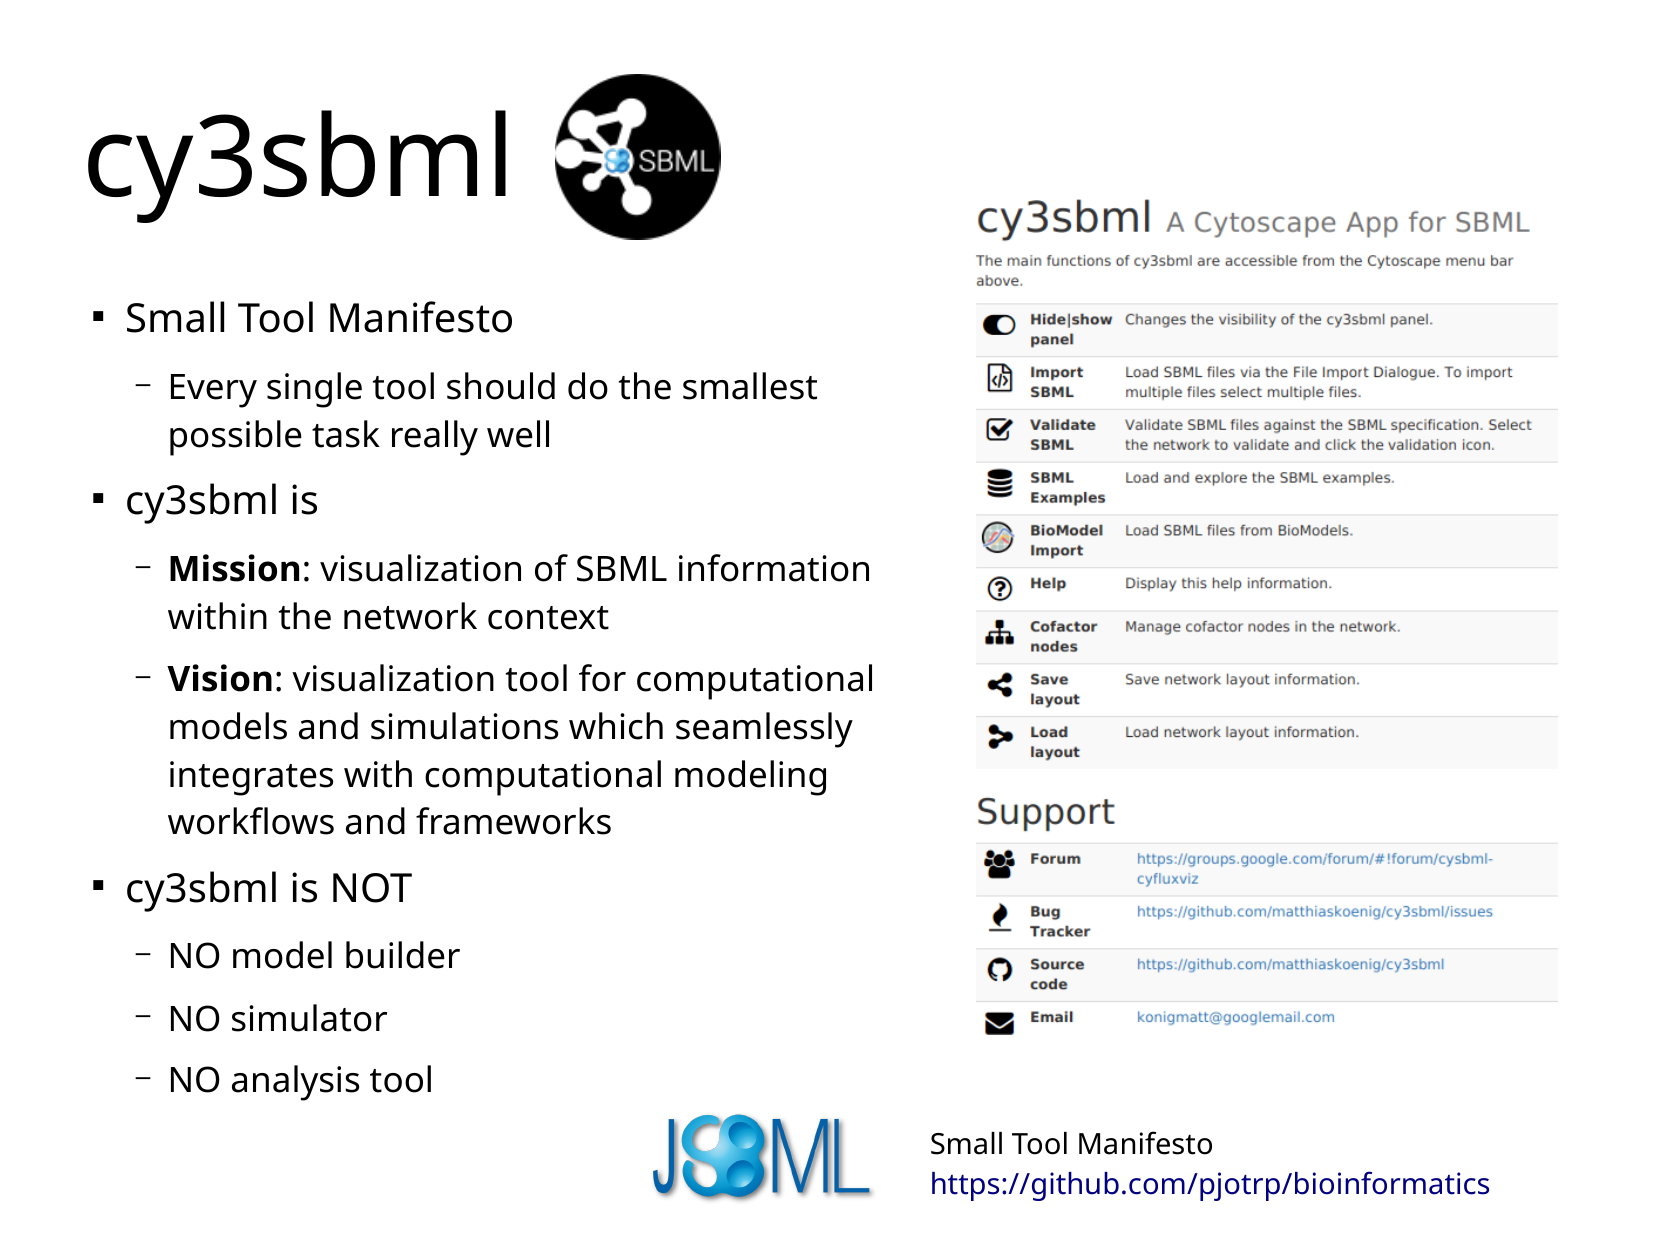

# cy3sbml
Small Tool Manifesto
Every single tool should do the smallest possible task really well
cy3sbml is
Mission: visualization of SBML information within the network context
Vision: visualization tool for computational models and simulations which seamlessly integrates with computational modeling workflows and frameworks
cy3sbml is NOT
NO model builder
NO simulator
NO analysis tool
Small Tool Manifesto
https://github.com/pjotrp/bioinformatics